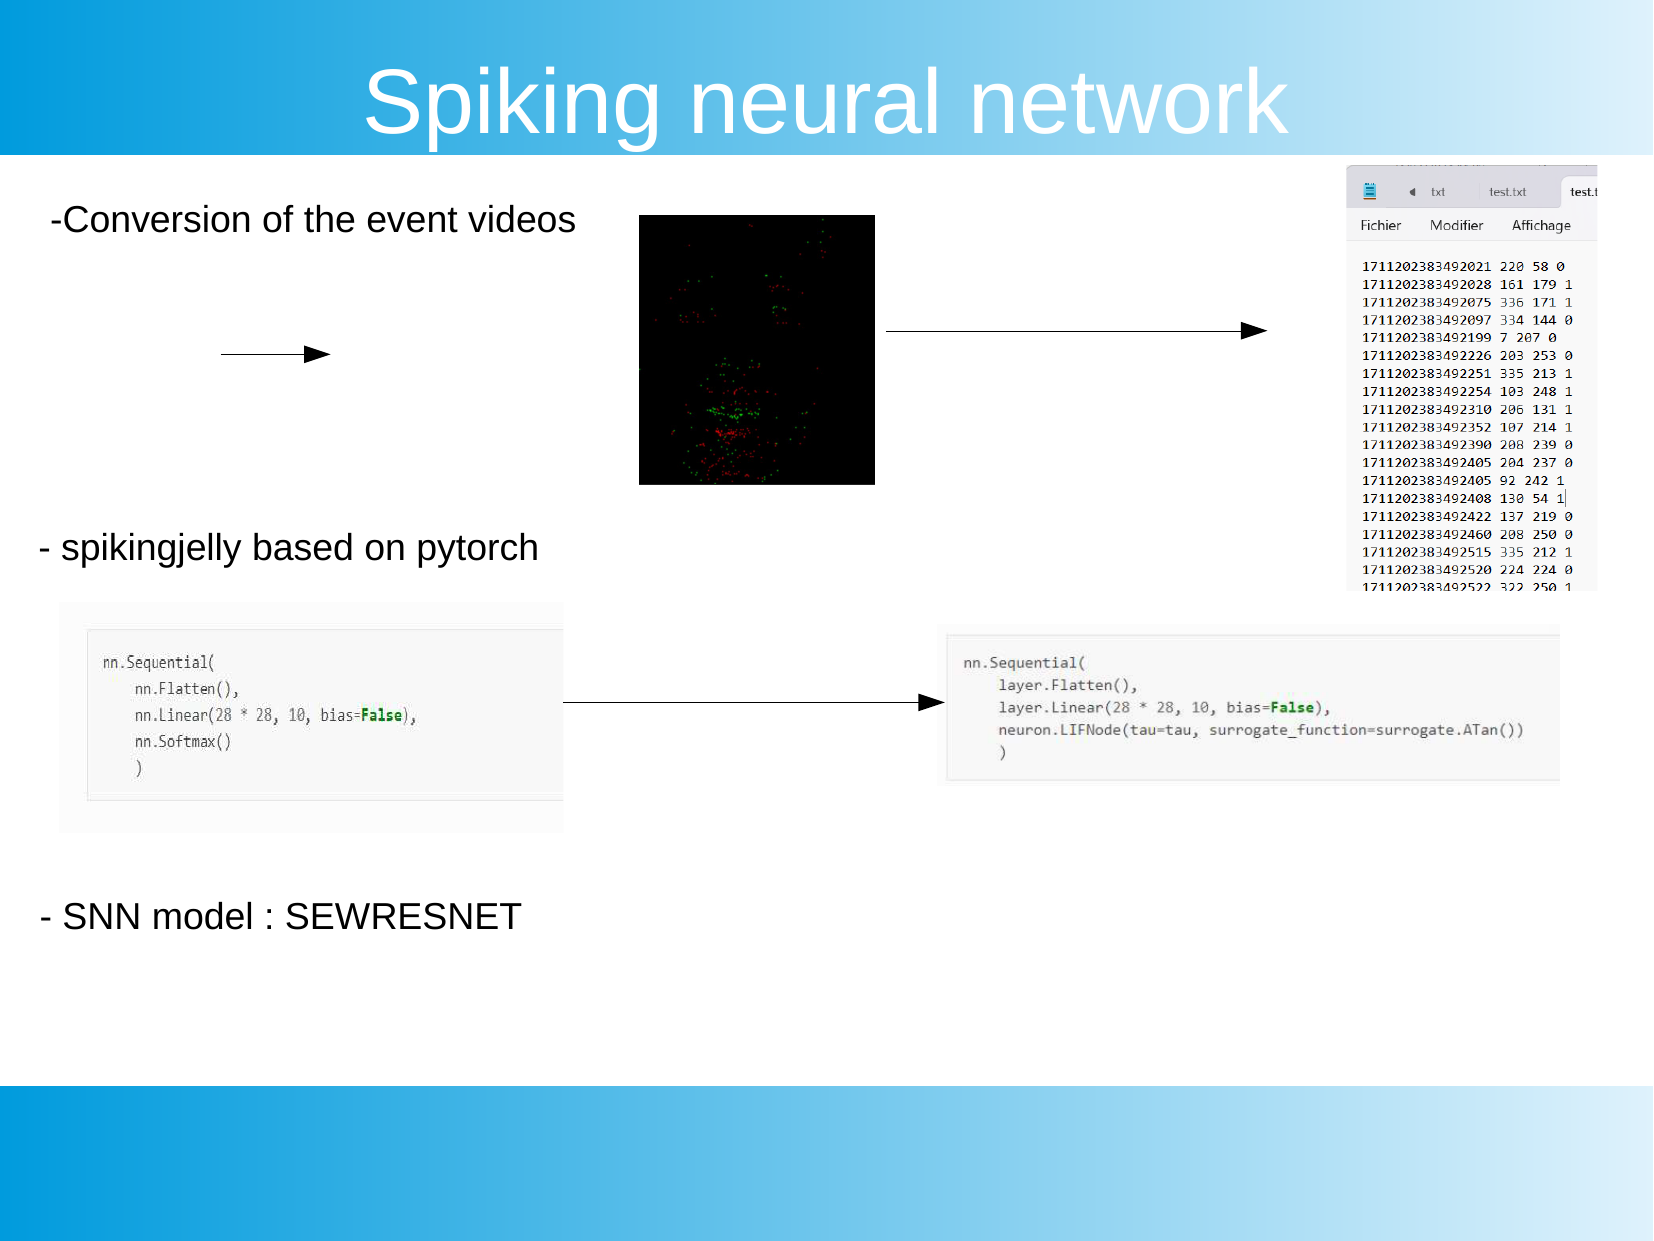

# Spiking neural network
-Conversion of the event videos
- spikingjelly based on pytorch
- SNN model : SEWRESNET